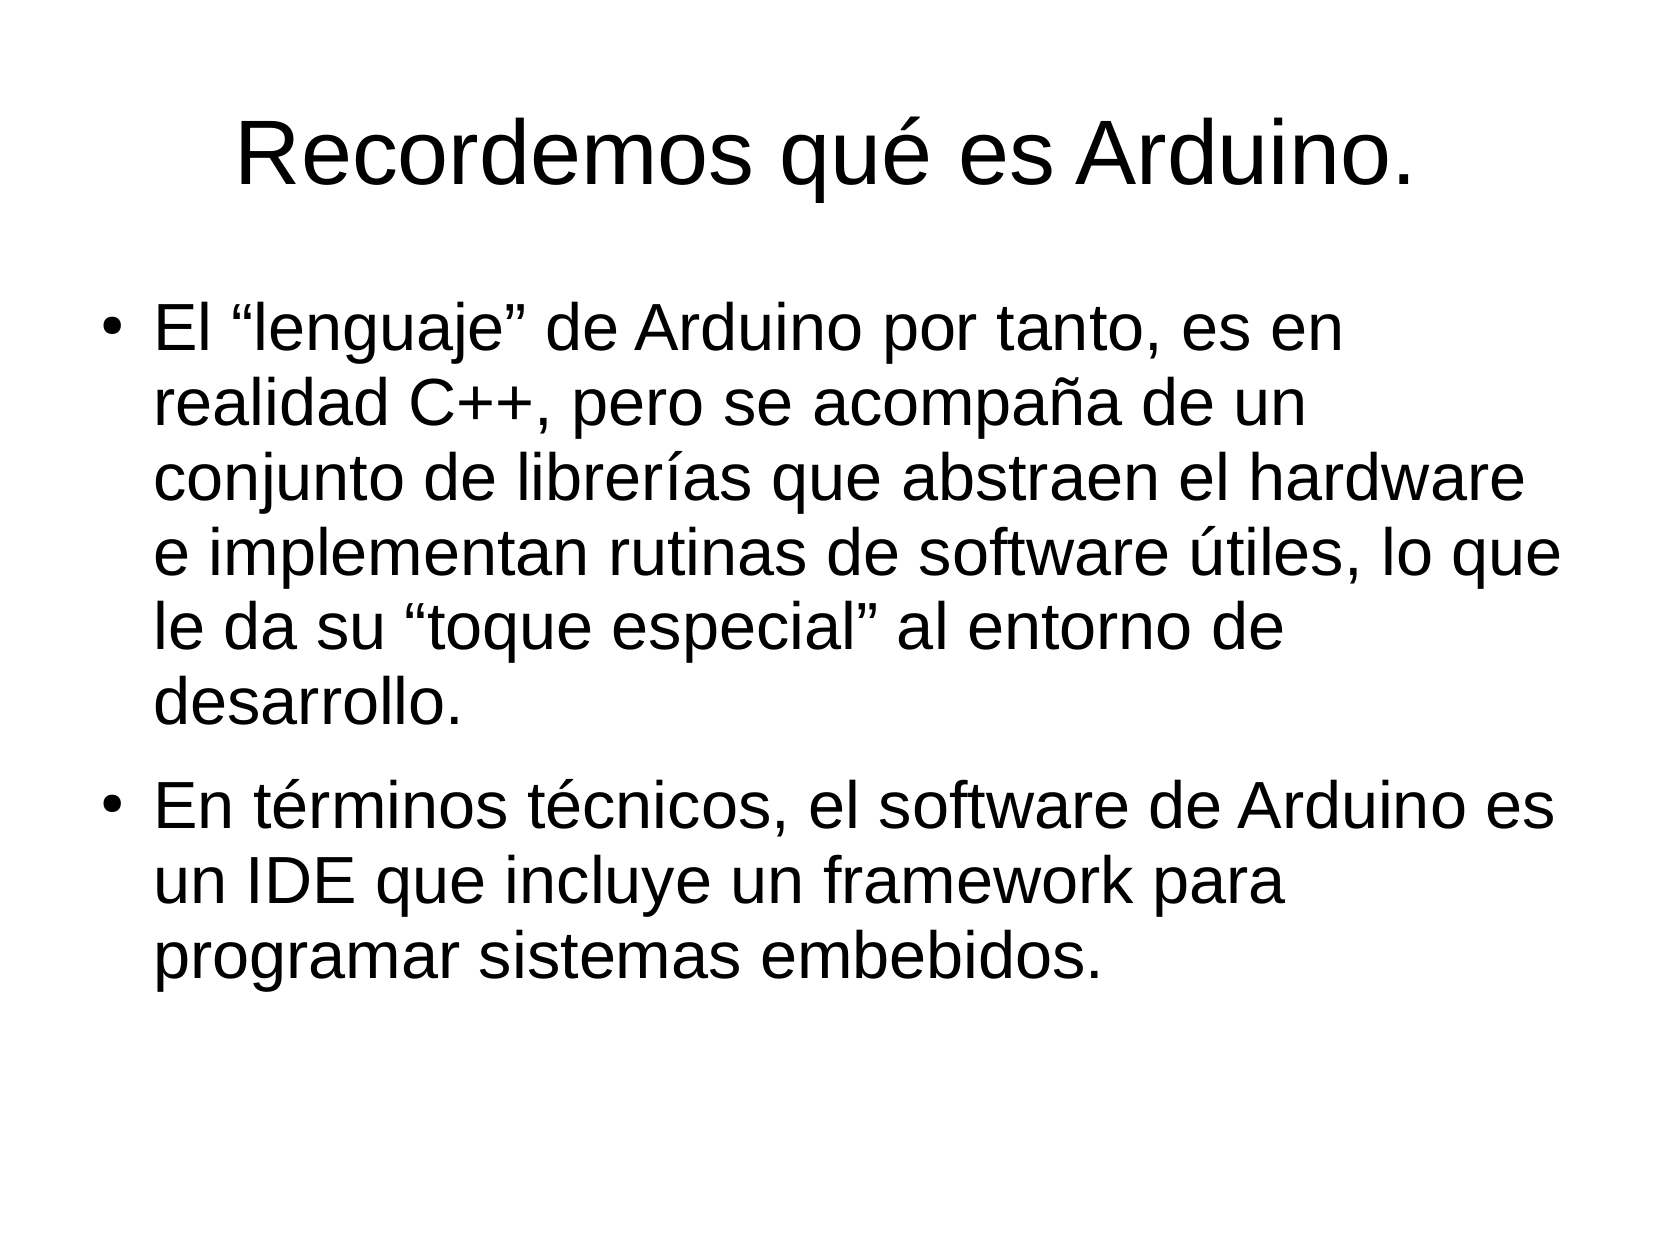

# Recordemos qué es Arduino.
El “lenguaje” de Arduino por tanto, es en realidad C++, pero se acompaña de un conjunto de librerías que abstraen el hardware e implementan rutinas de software útiles, lo que le da su “toque especial” al entorno de desarrollo.
En términos técnicos, el software de Arduino es un IDE que incluye un framework para programar sistemas embebidos.